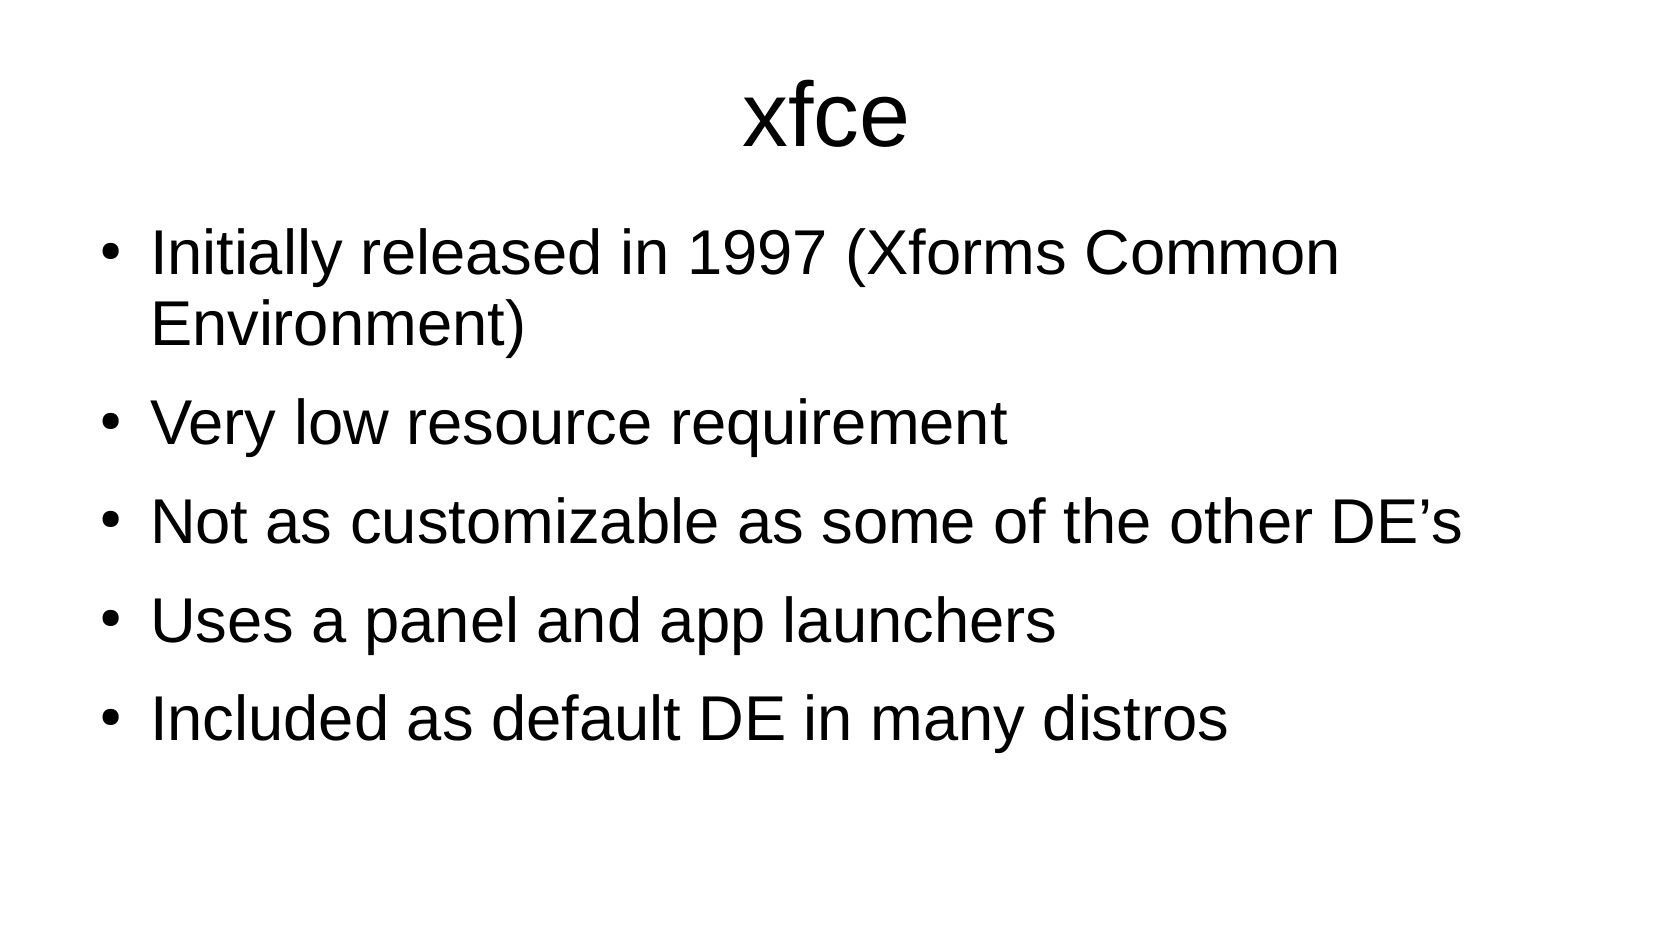

# xfce
Initially released in 1997 (Xforms Common Environment)
Very low resource requirement
Not as customizable as some of the other DE’s
Uses a panel and app launchers
Included as default DE in many distros